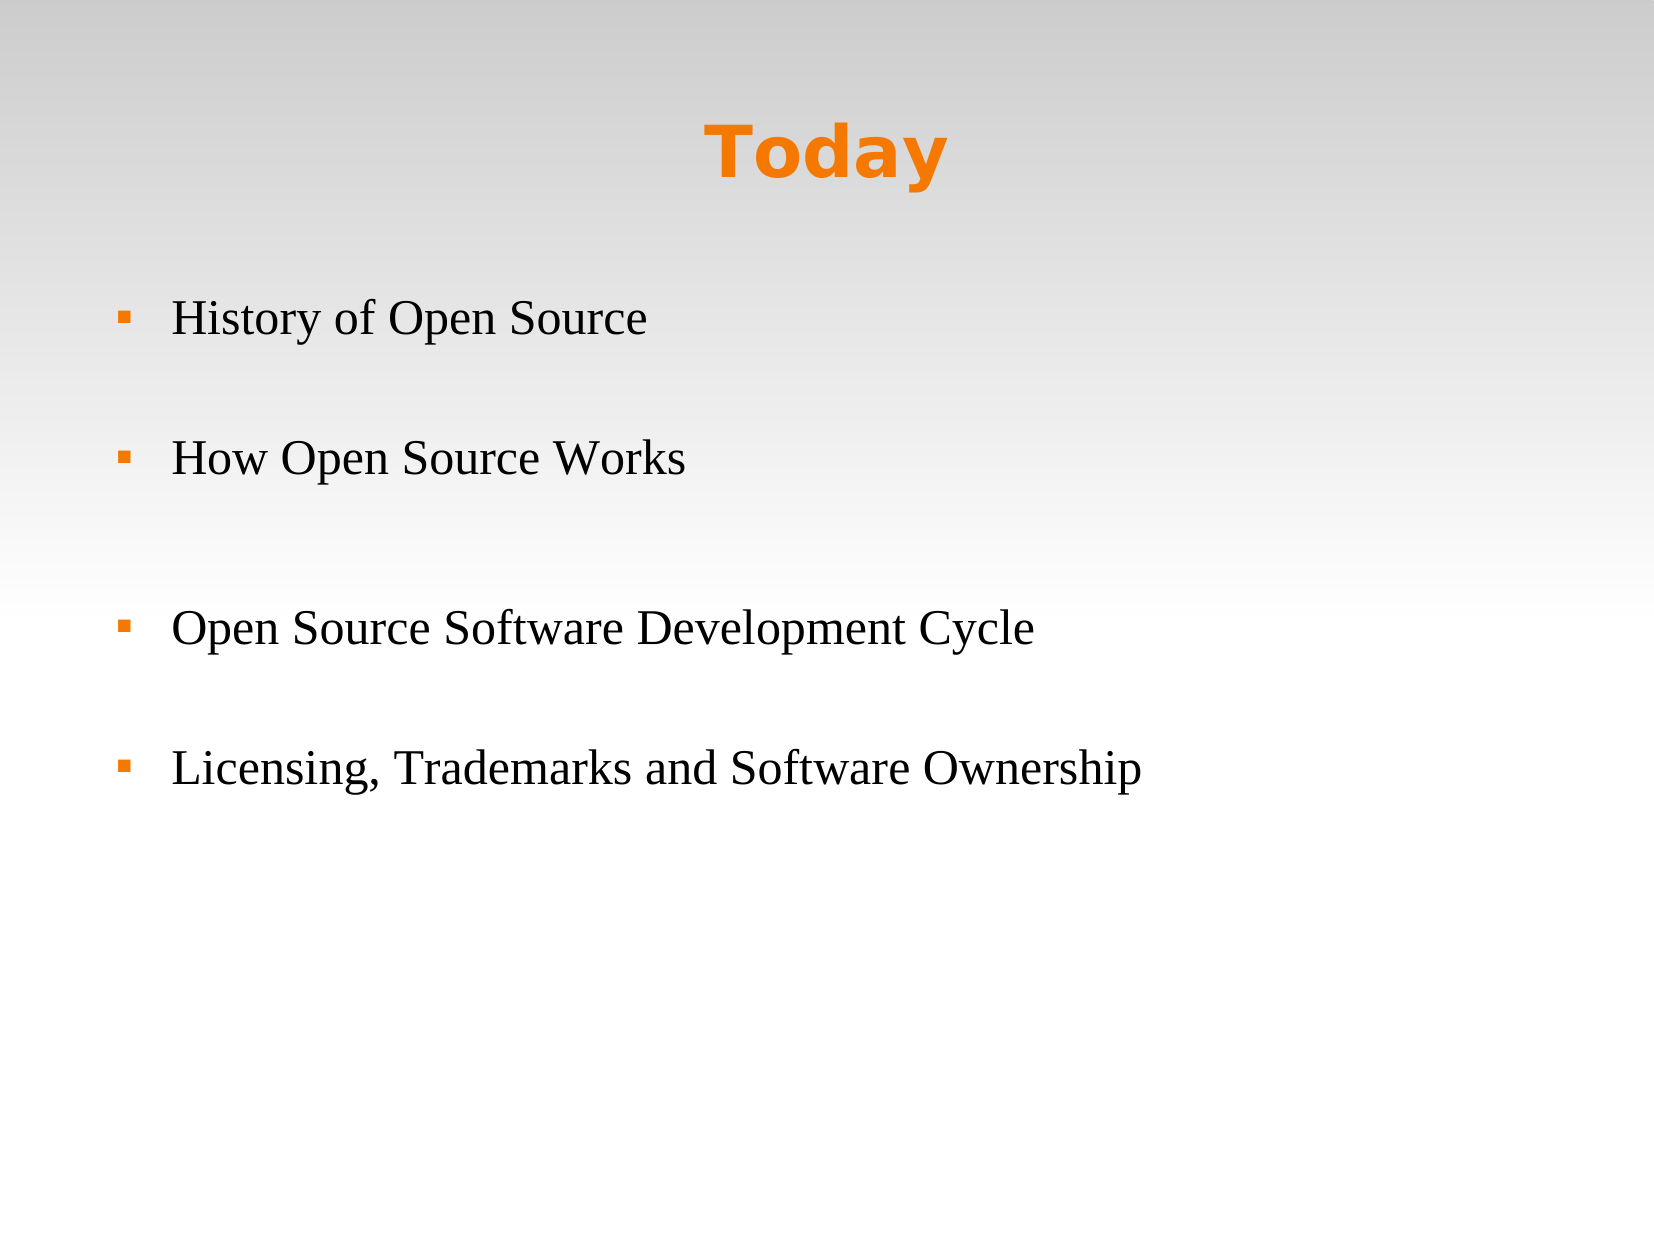

# Today
History of Open Source
How Open Source Works
Open Source Software Development Cycle
Licensing, Trademarks and Software Ownership